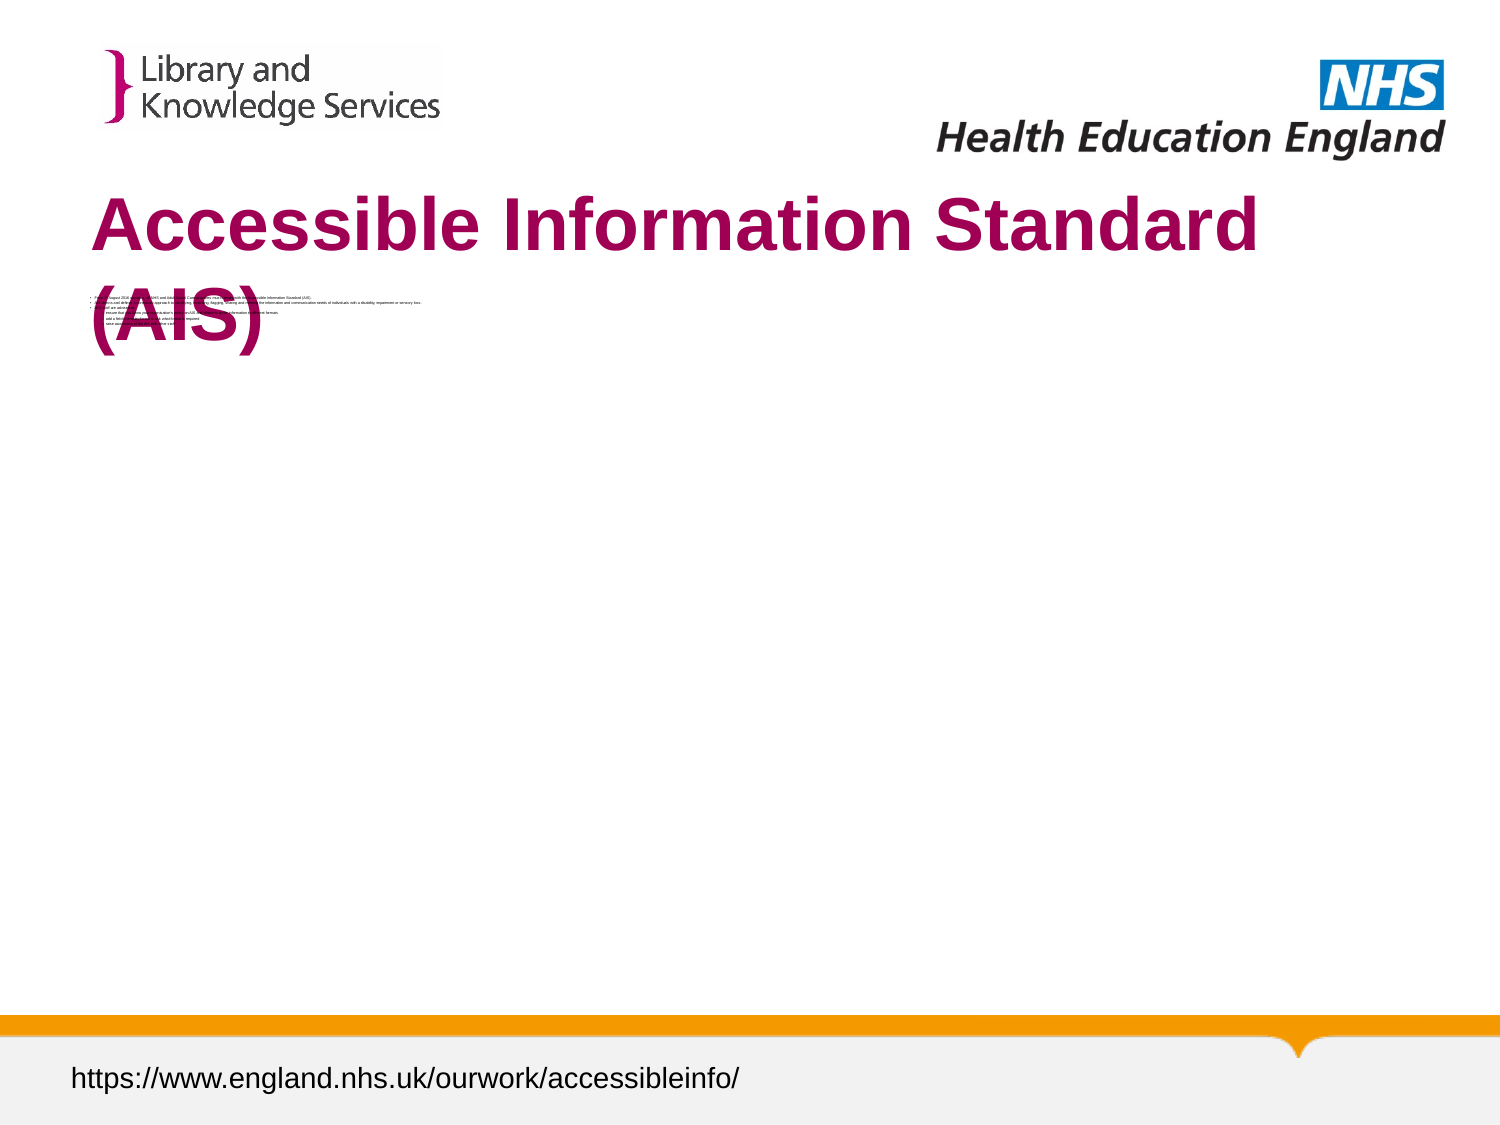

# Accessible Information Standard (AIS)
From 1st August 2016 onwards, all NHS and Adult Social Care providers must comply with the Accessible Information Standard (AIS).
AIS directs and defines a consistent approach to identifying, recording, flagging, sharing and meeting the information and communication needs of individuals with a disability, impairment or sensory loss.
LKS staff are advised to:
ensure that you know your organisation’s policy on AIS and where to go for information in different formats
add a field to enquiry forms to ask what format is required
raise awareness of the AIS with other staff
https://www.england.nhs.uk/ourwork/accessibleinfo/